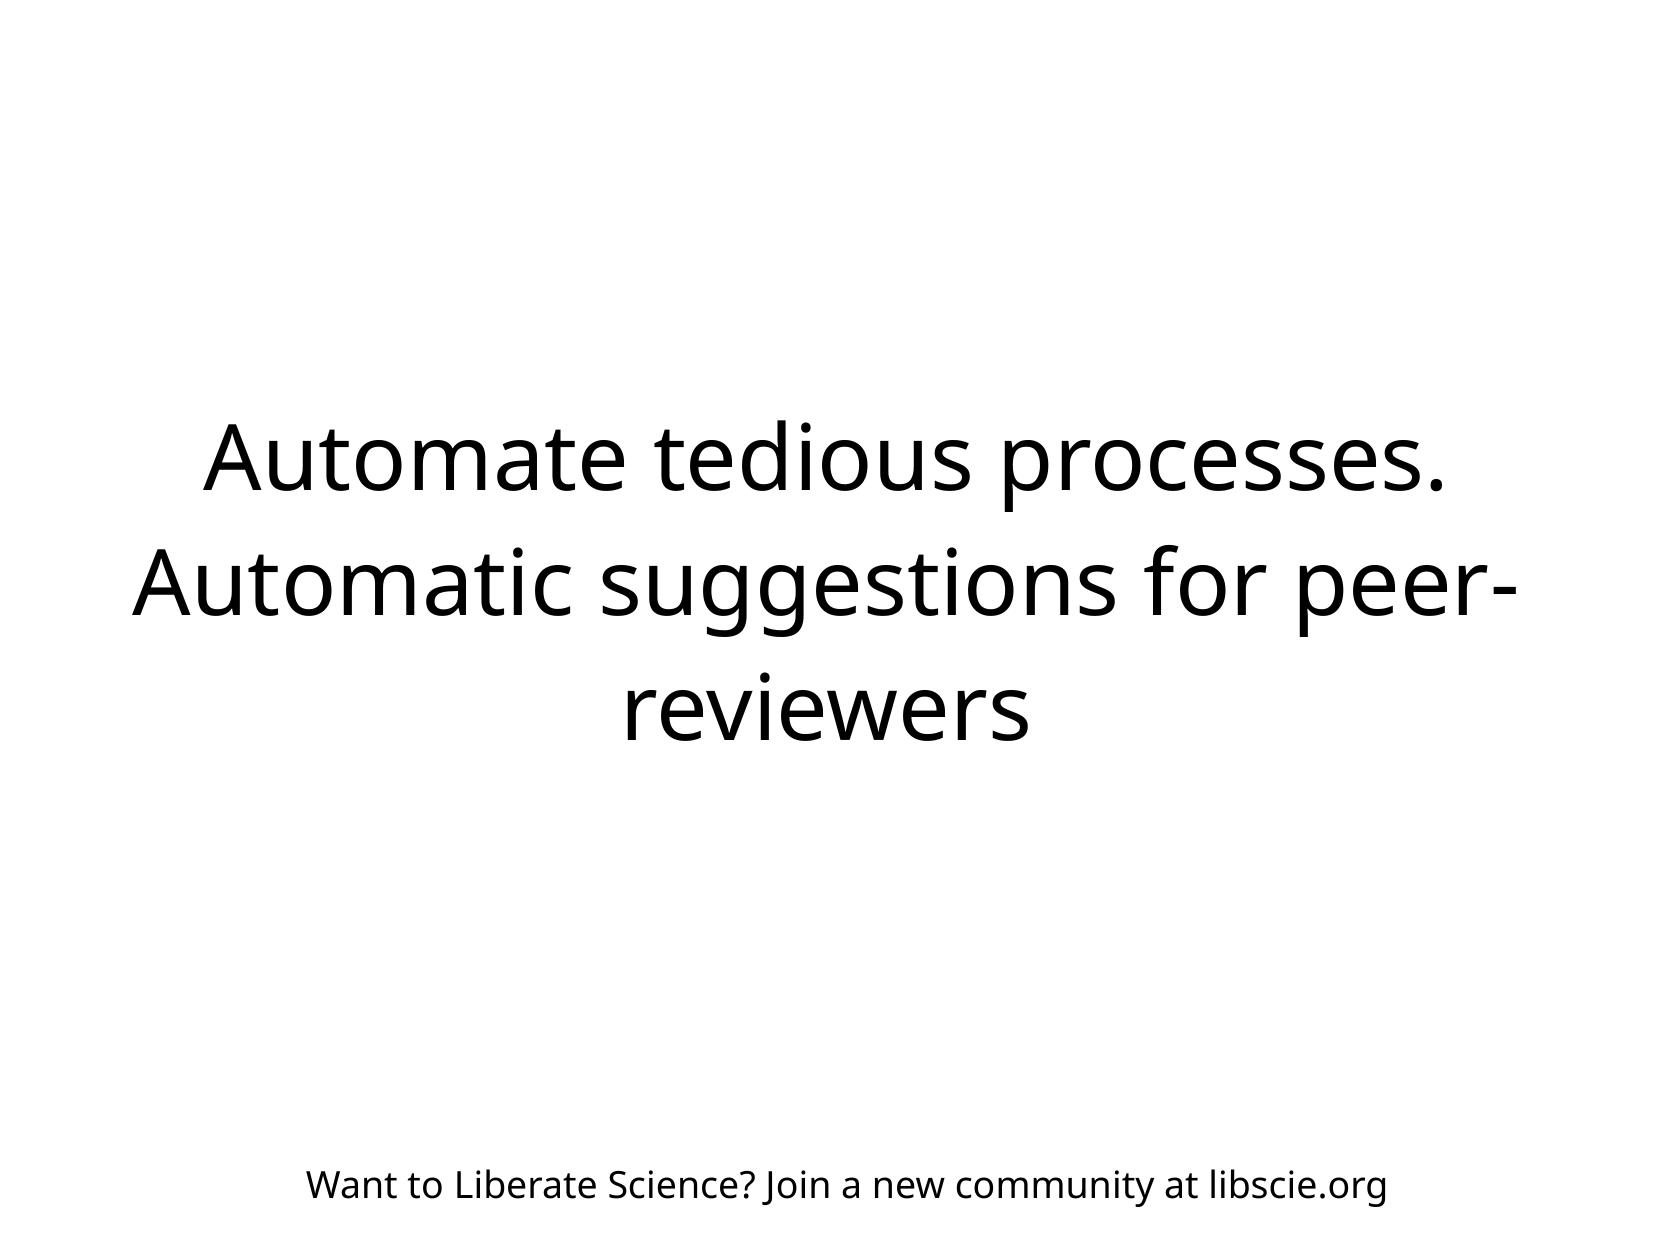

# Automate tedious processes. Automatic suggestions for peer-reviewers